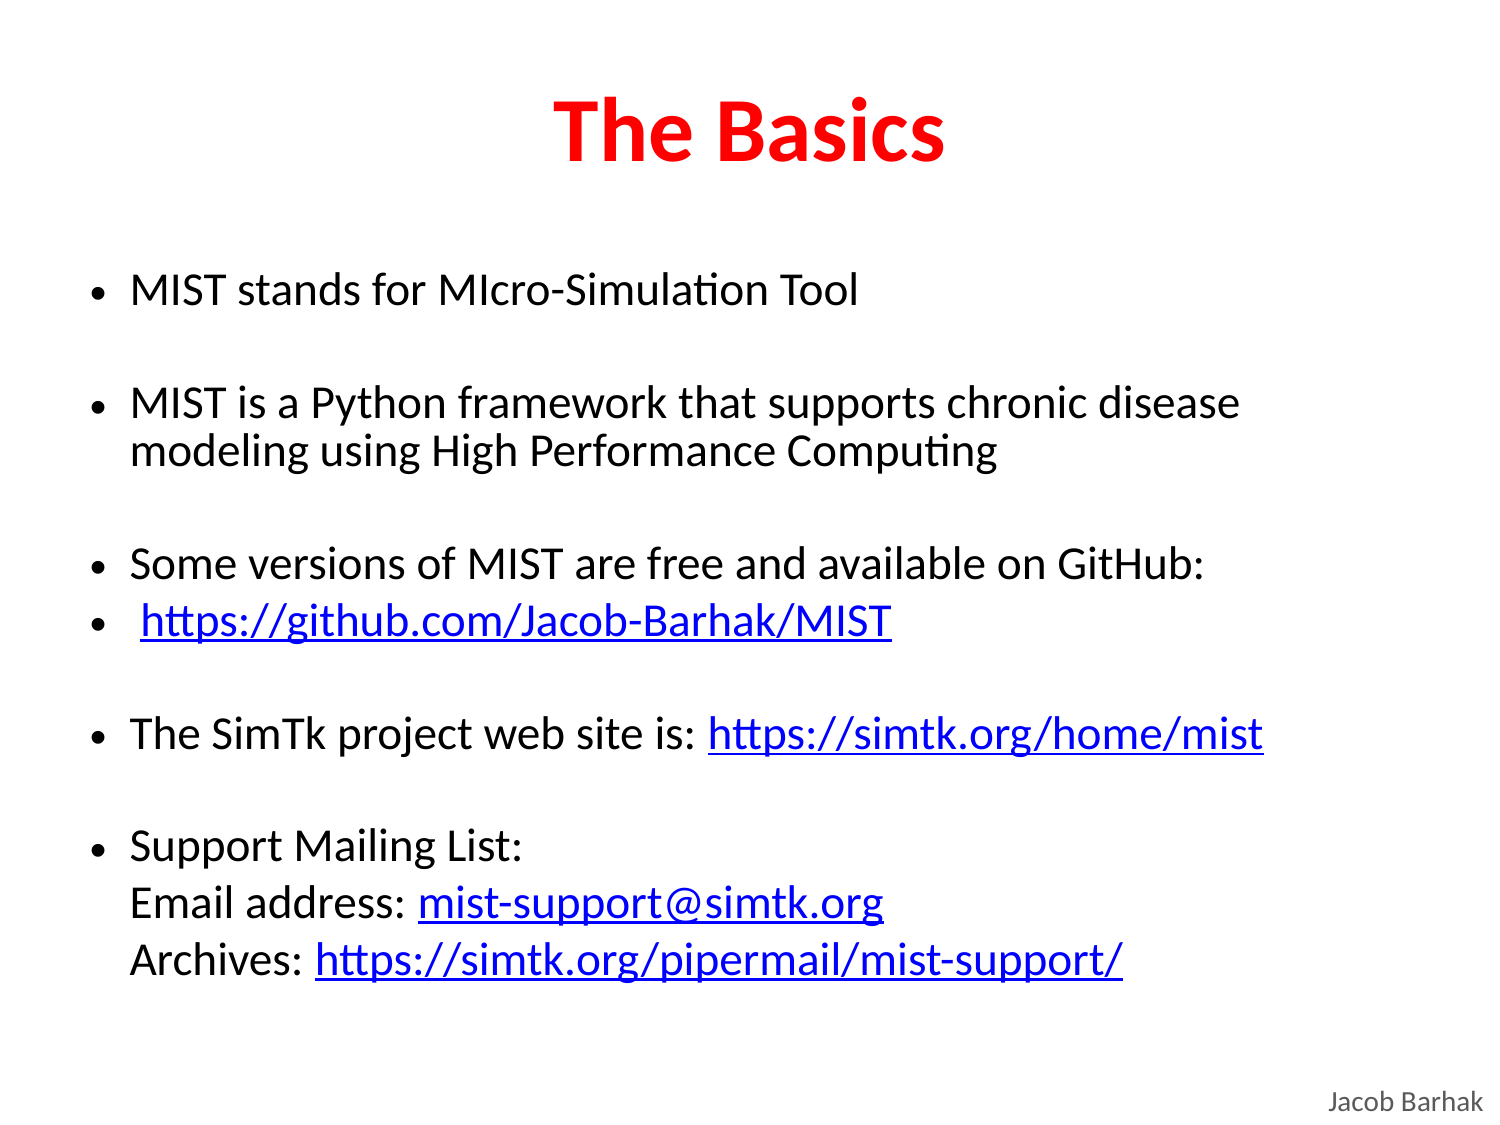

The Basics
MIST stands for MIcro-Simulation Tool
MIST is a Python framework that supports chronic disease modeling using High Performance Computing
Some versions of MIST are free and available on GitHub:
 https://github.com/Jacob-Barhak/MIST
The SimTk project web site is: https://simtk.org/home/mist
Support Mailing List:
	Email address: mist-support@simtk.org
	Archives: https://simtk.org/pipermail/mist-support/